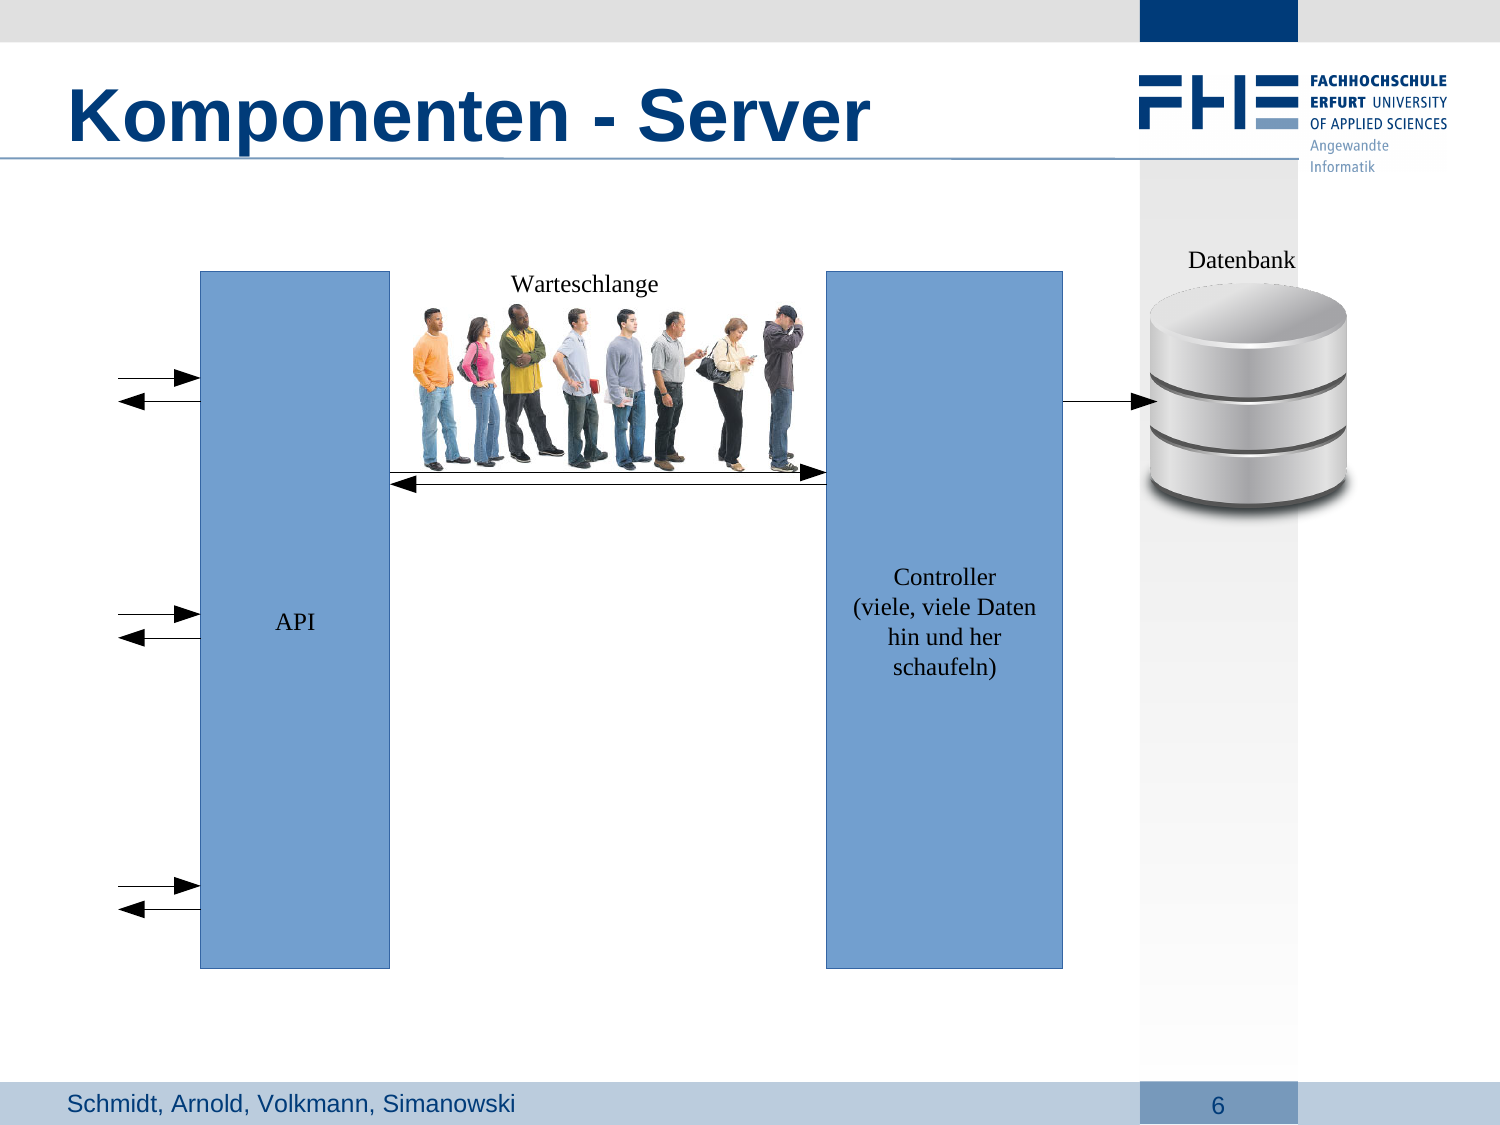

# Komponenten - Server
Datenbank
Warteschlange
API
Controller
(viele, viele Daten
hin und her
schaufeln)